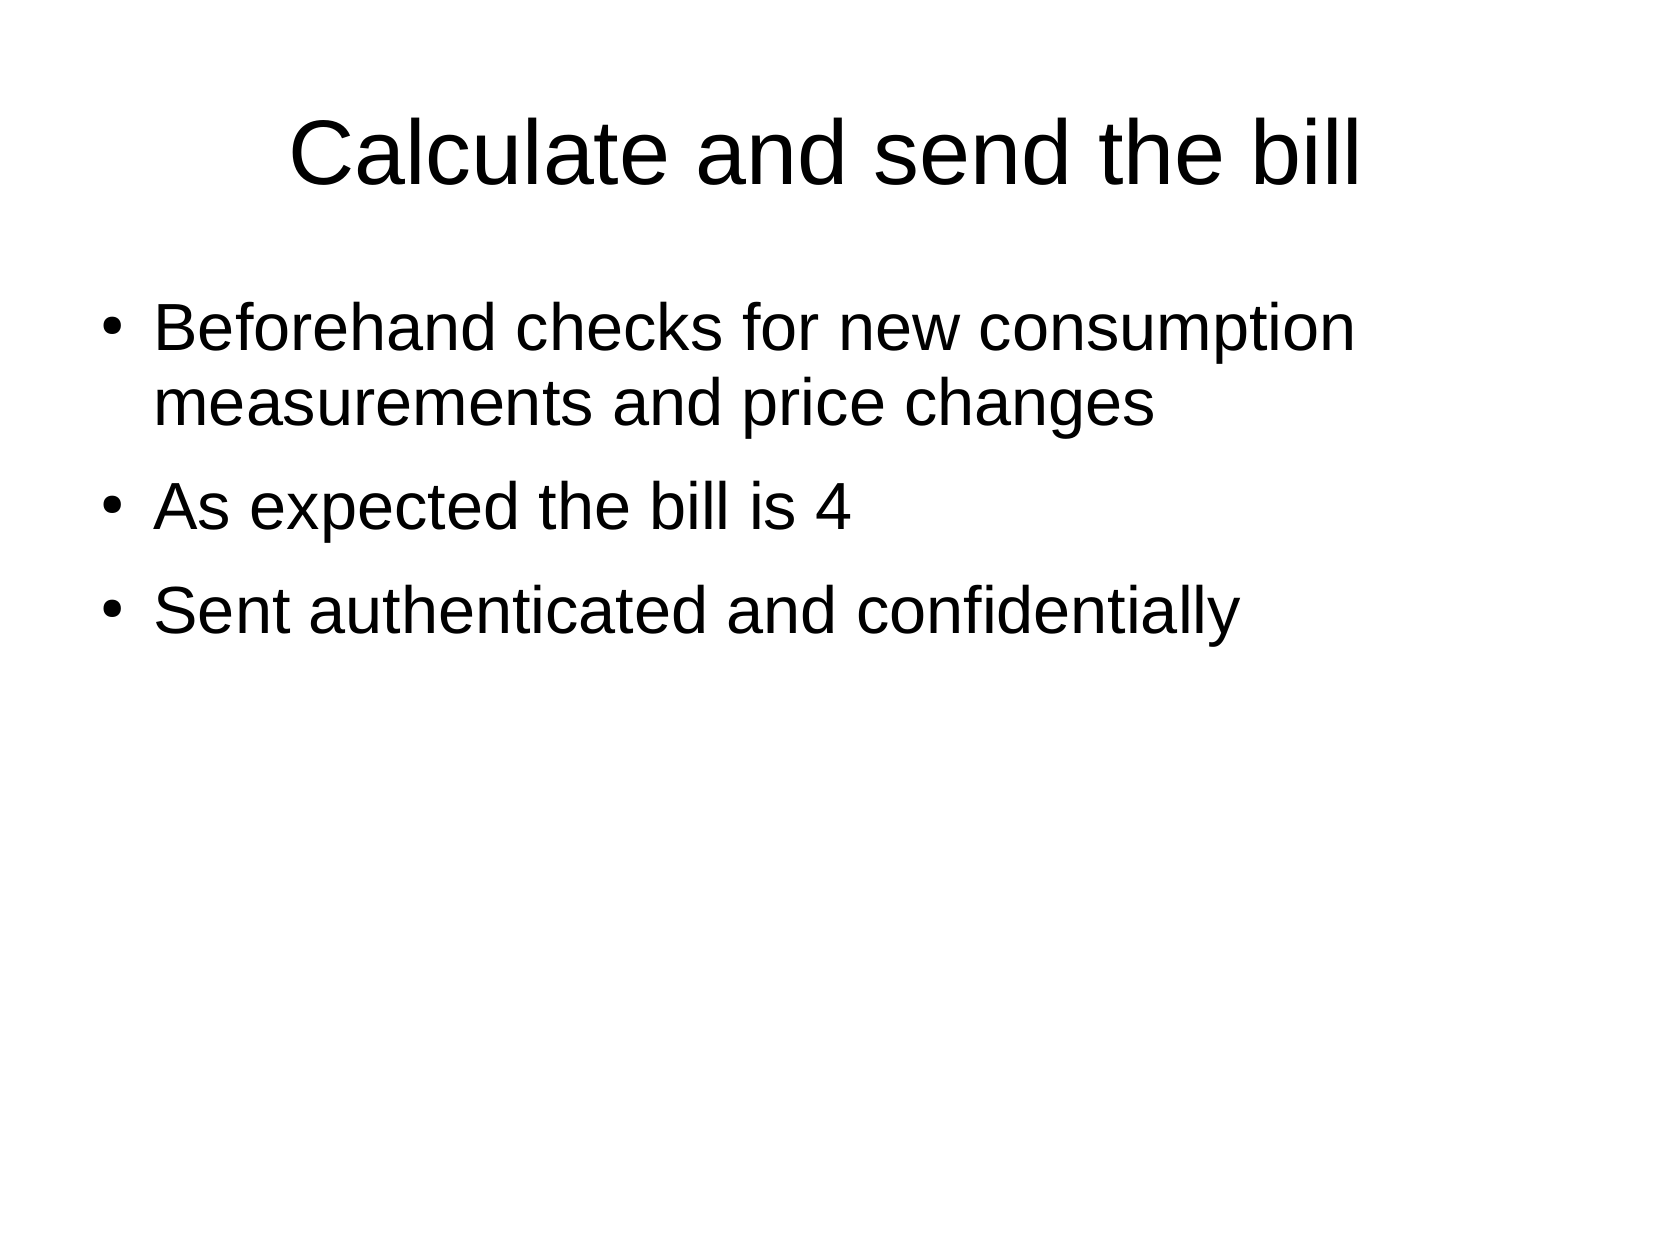

# Calculate and send the bill
Beforehand checks for new consumption measurements and price changes
As expected the bill is 4
Sent authenticated and confidentially